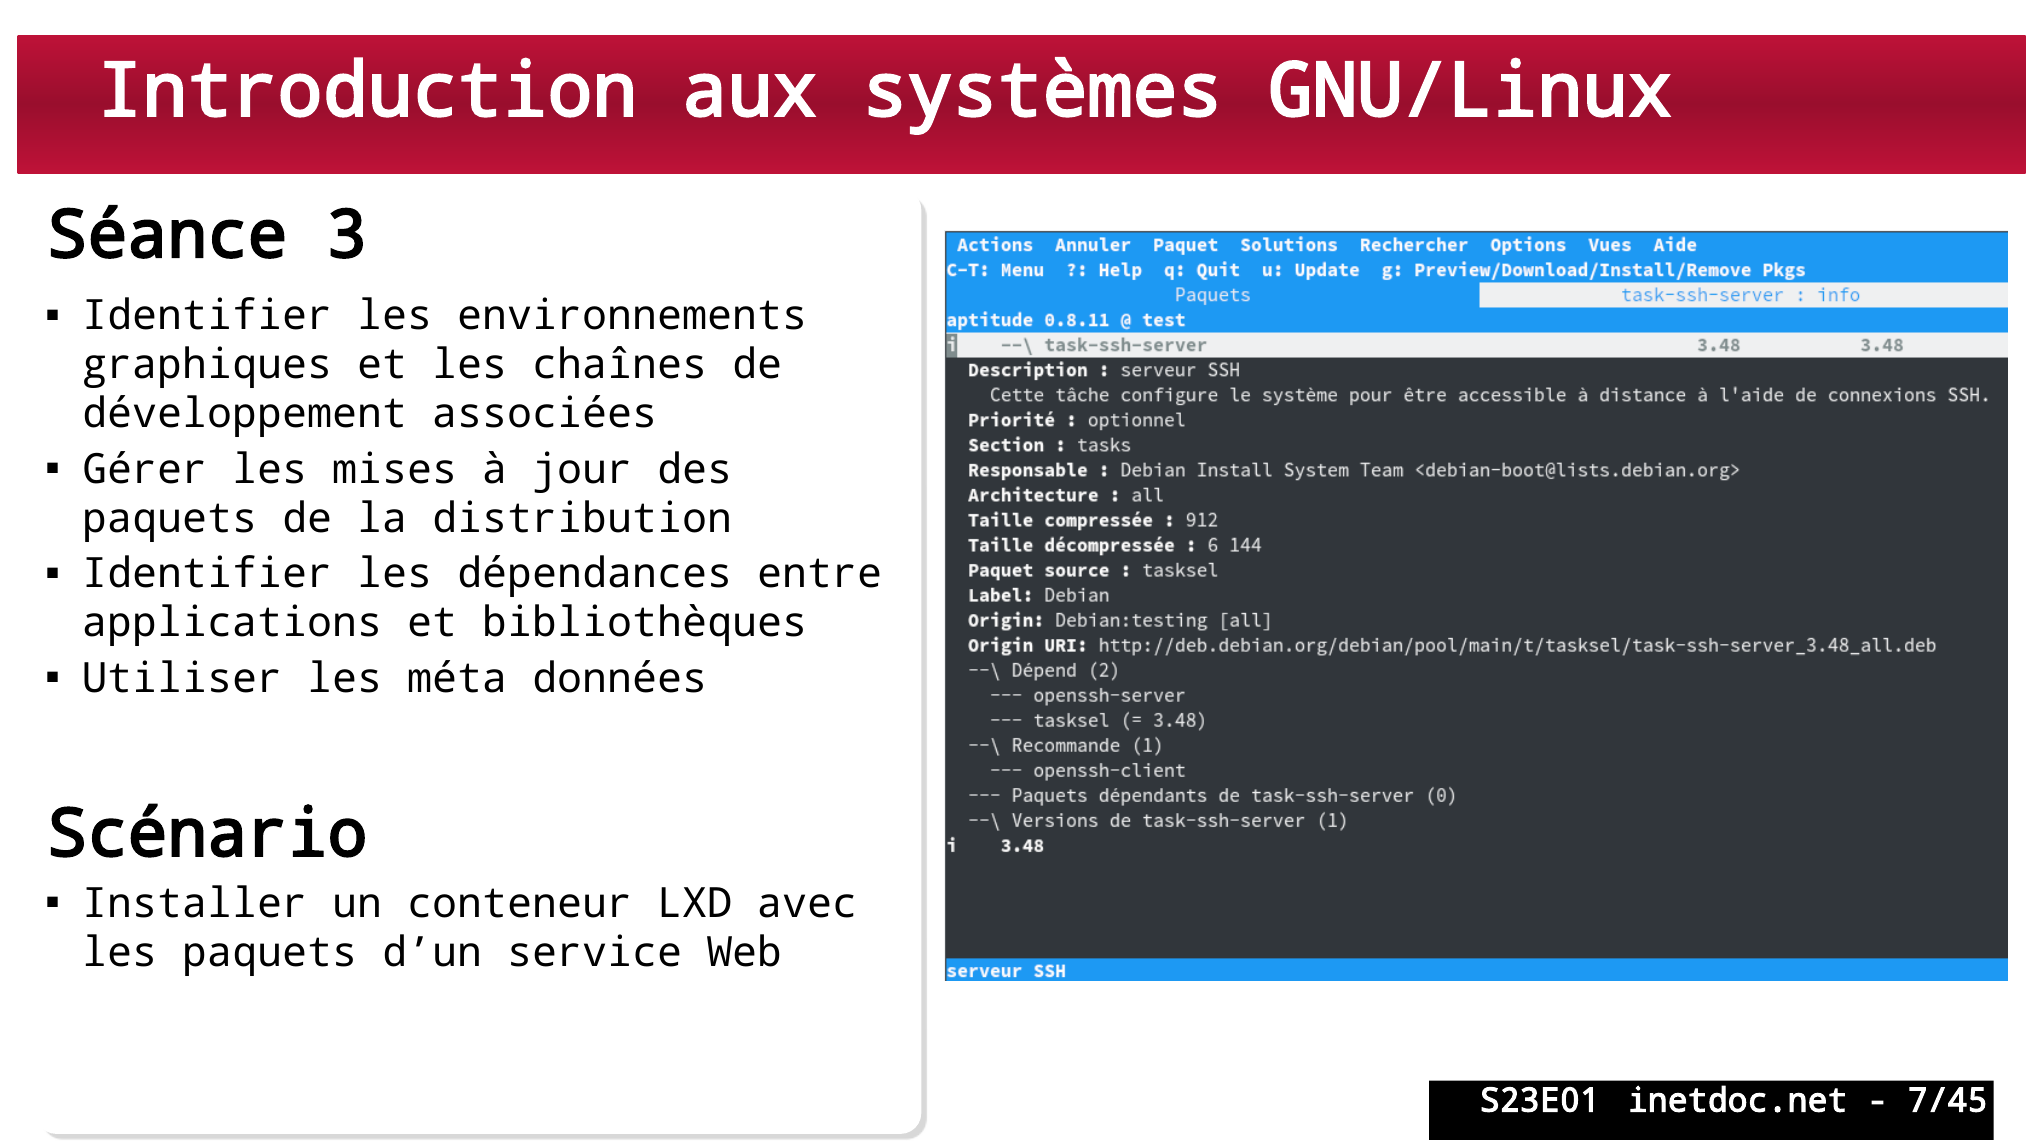

Introduction aux systèmes GNU/Linux
Séance 3
Identifier les environnements graphiques et les chaînes de développement associées
Gérer les mises à jour des paquets de la distribution
Identifier les dépendances entre applications et bibliothèques
Utiliser les méta données
Scénario
Installer un conteneur LXD avec les paquets d’un service Web
S23E01	inetdoc.net - /45